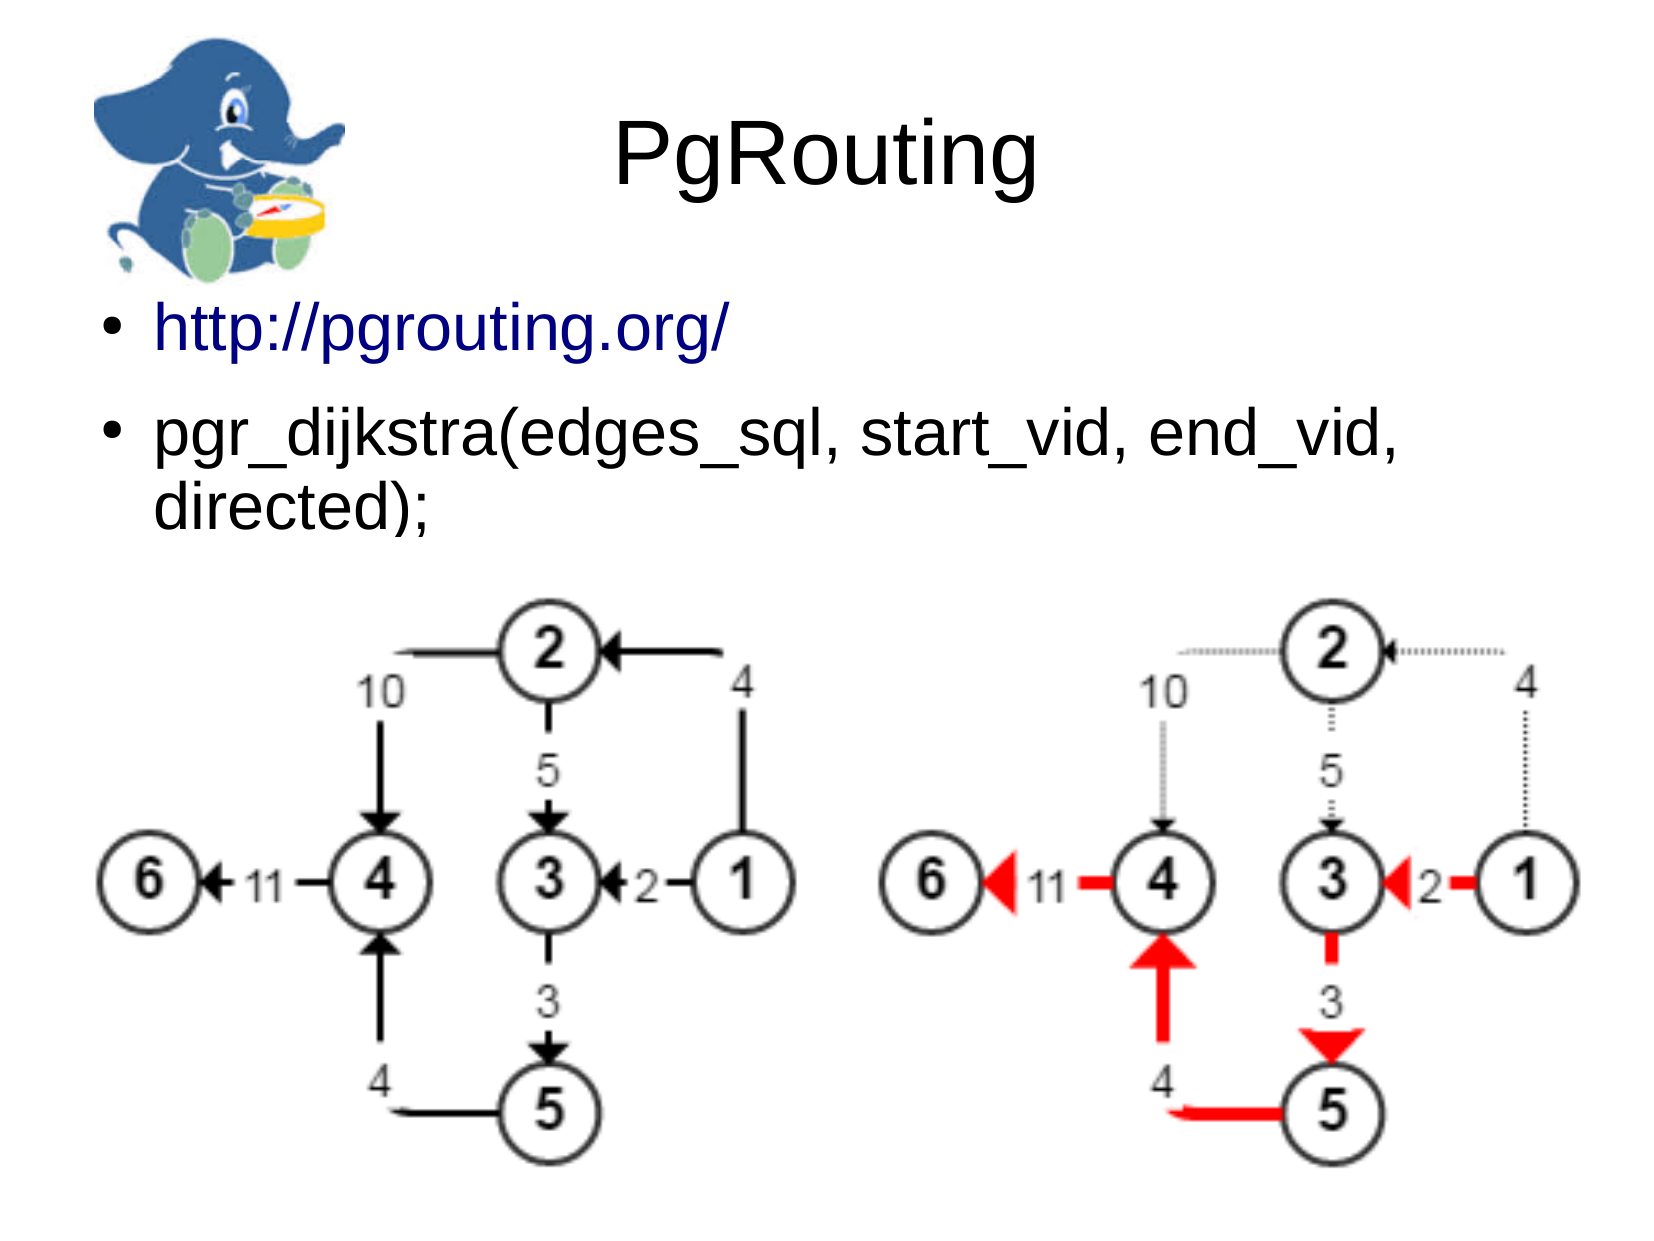

# PgRouting
http://pgrouting.org/
pgr_dijkstra(edges_sql, start_vid, end_vid, directed);